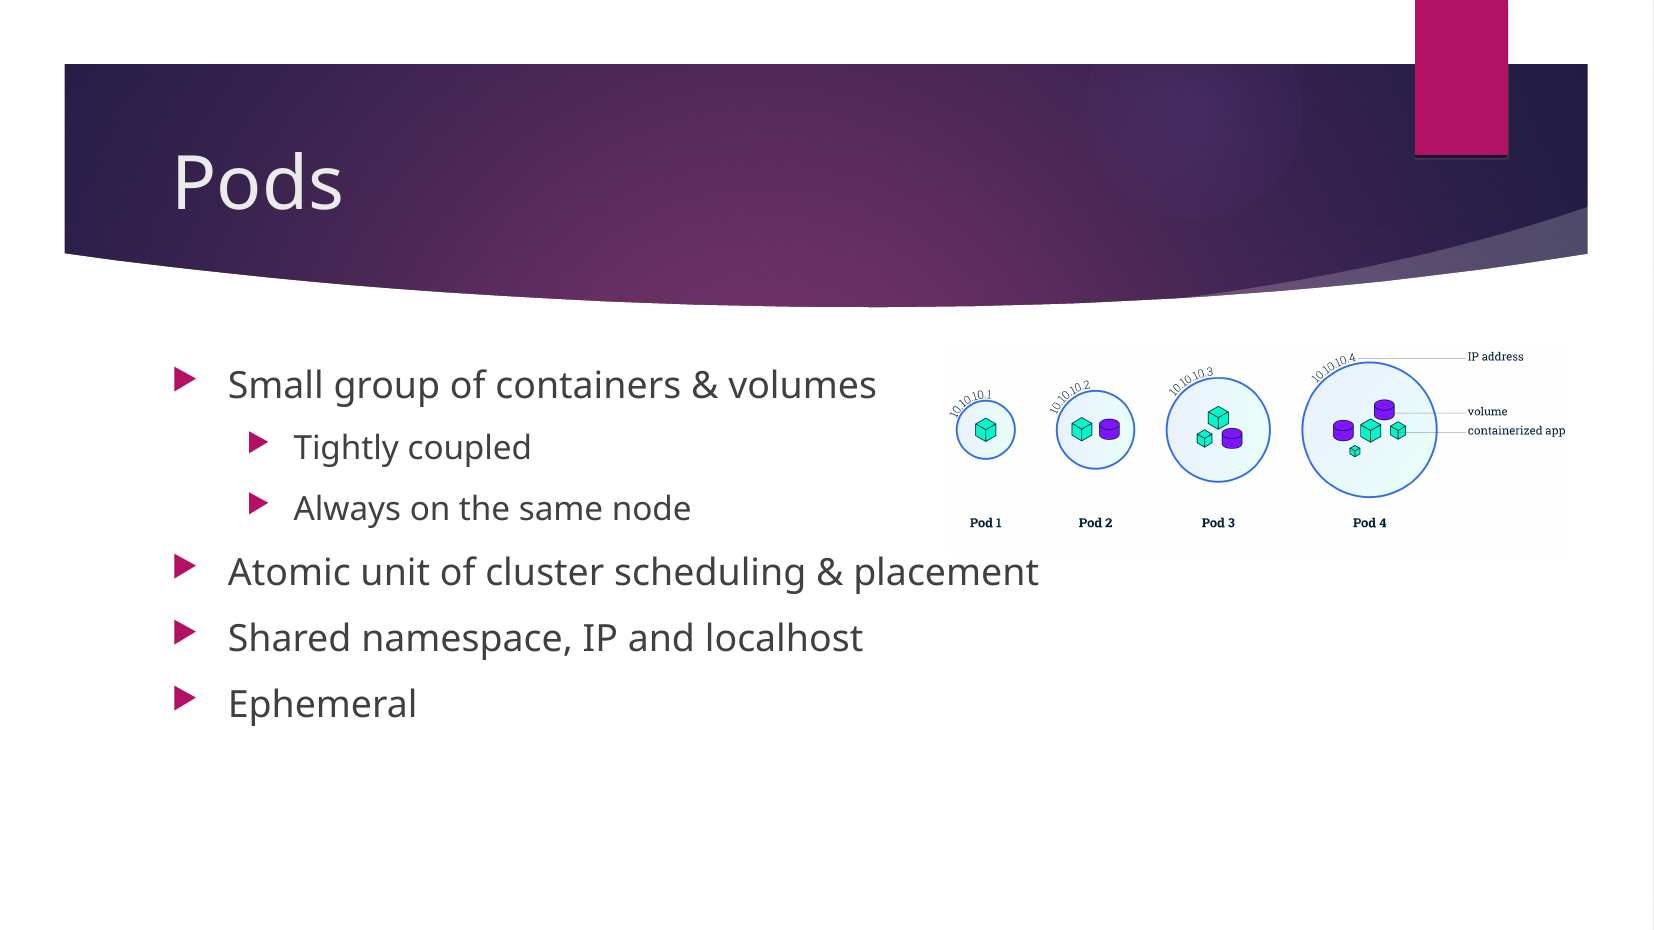

# Pods
Small group of containers & volumes
Tightly coupled
Always on the same node
Atomic unit of cluster scheduling & placement
Shared namespace, IP and localhost
Ephemeral